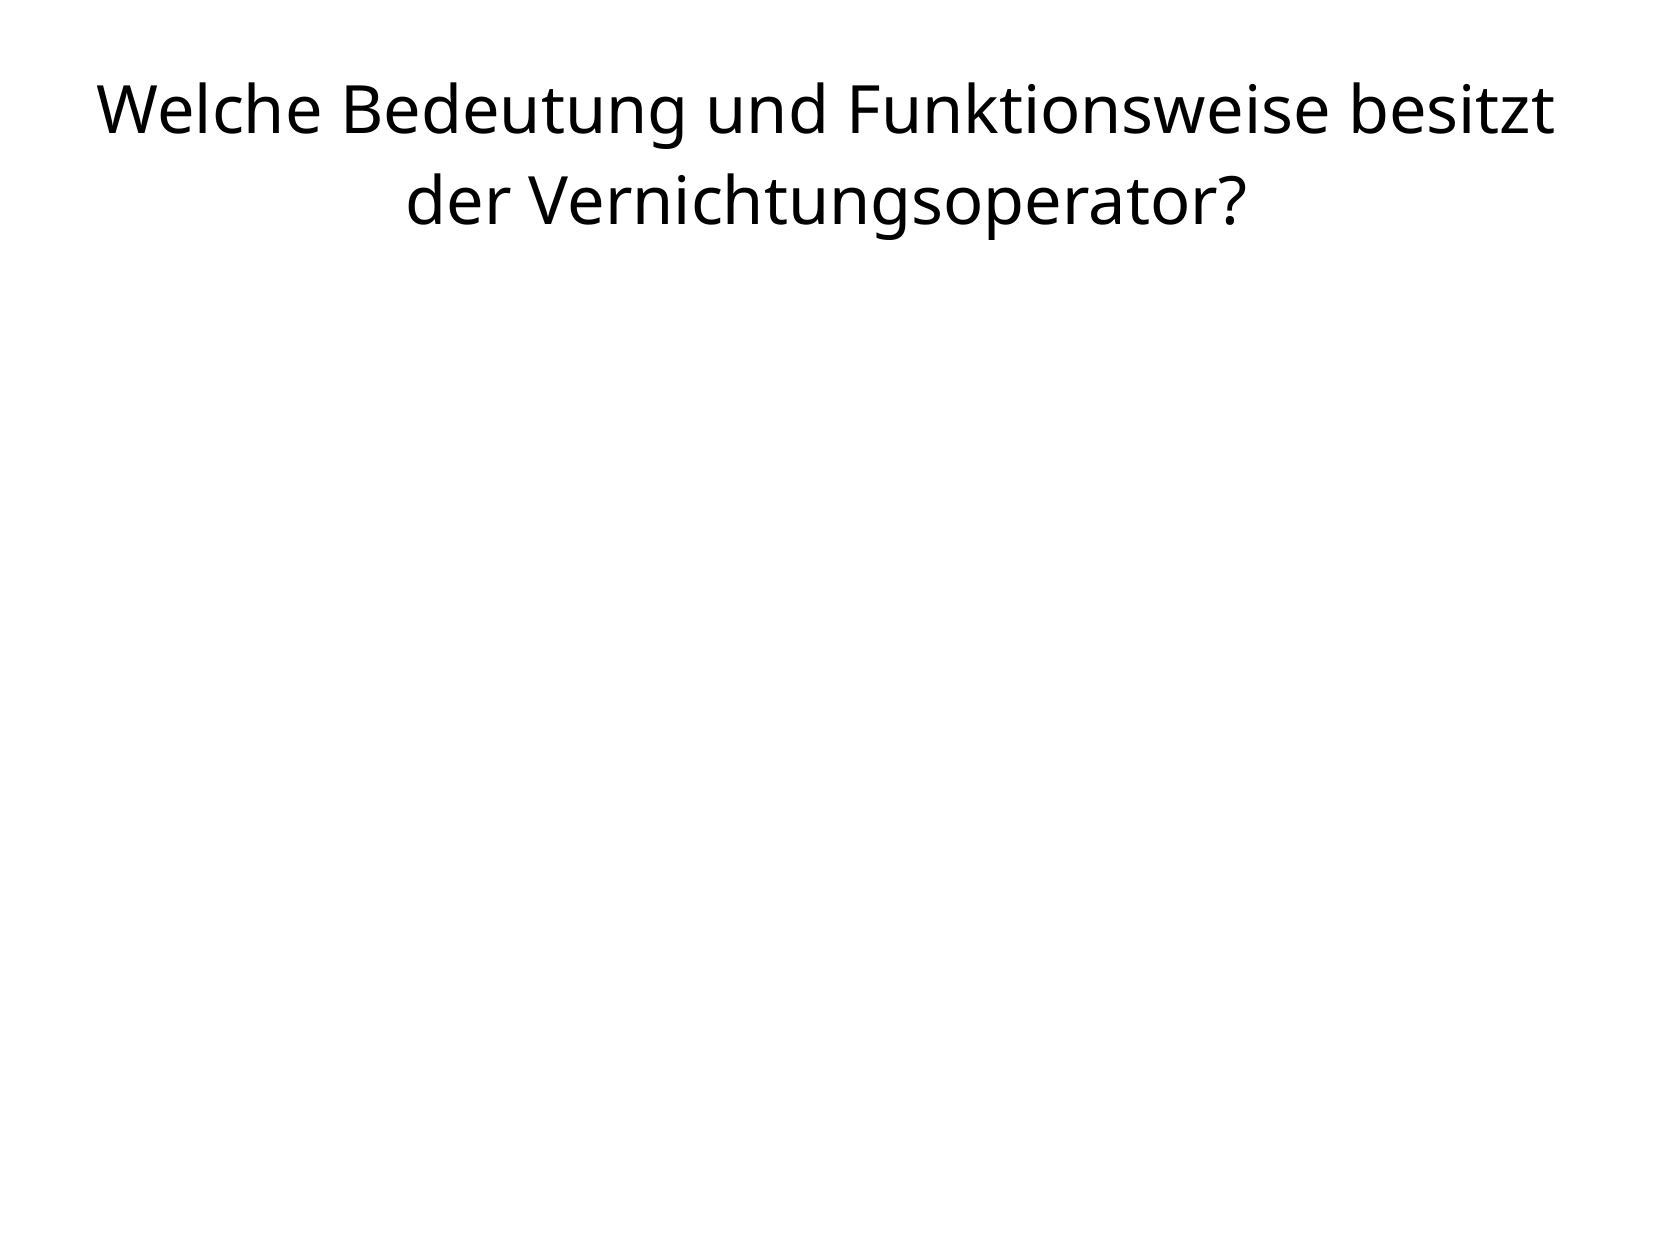

# Welche Bedeutung und Funktionsweise besitzt der Vernichtungsoperator?